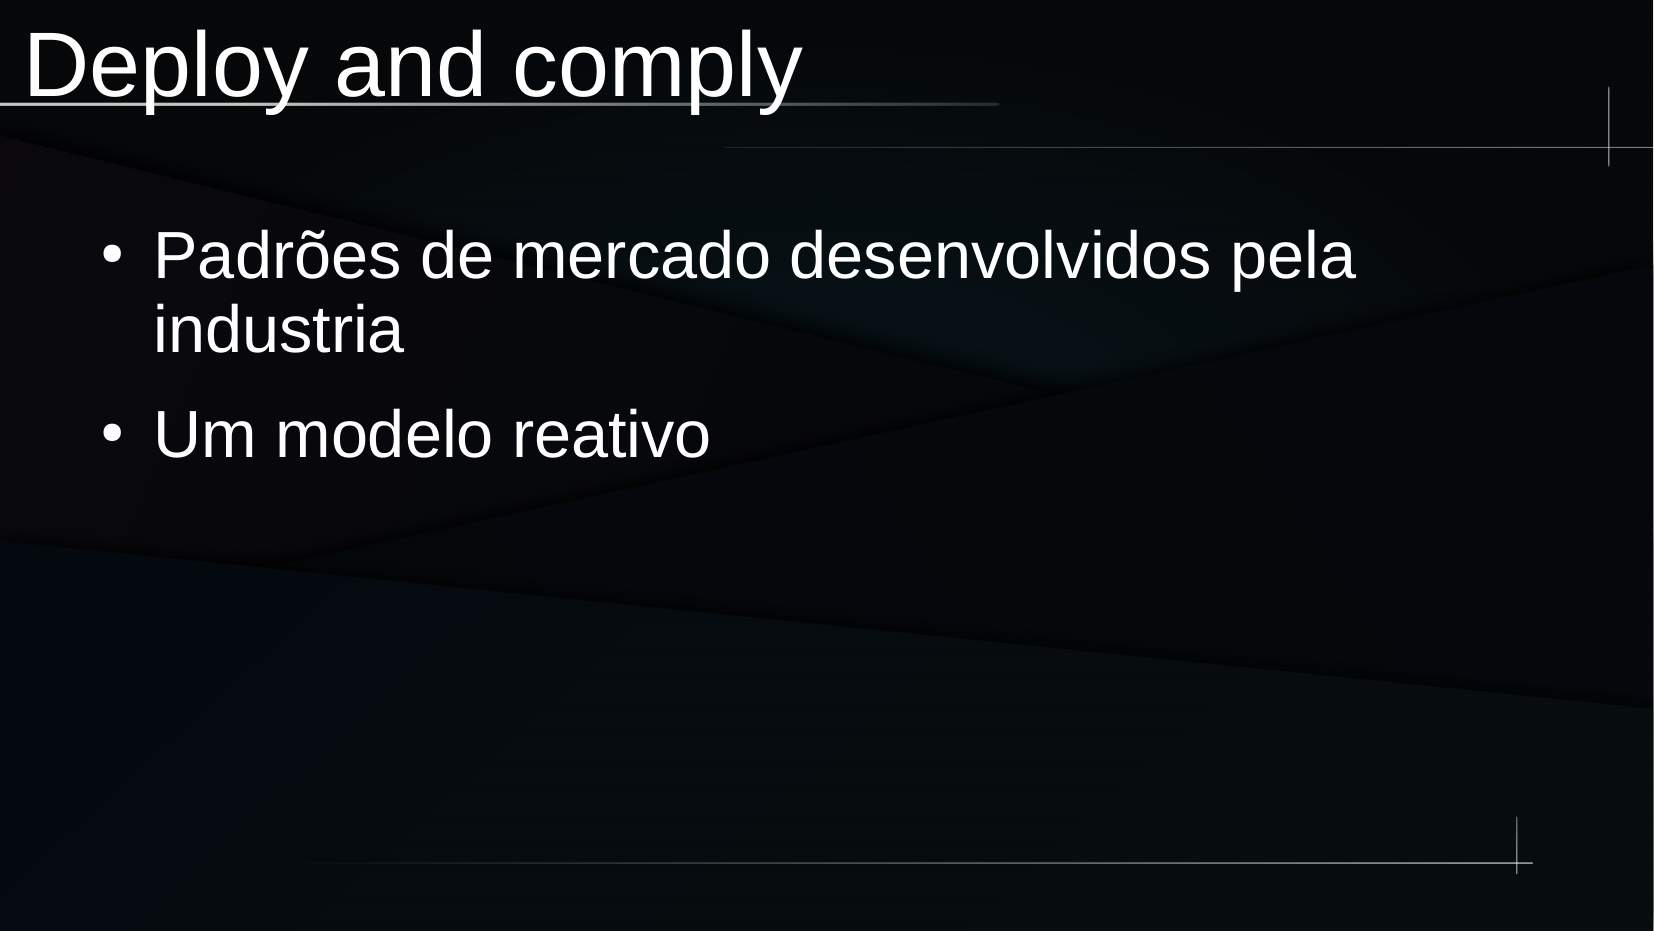

# Deploy and comply
Padrões de mercado desenvolvidos pela industria
Um modelo reativo